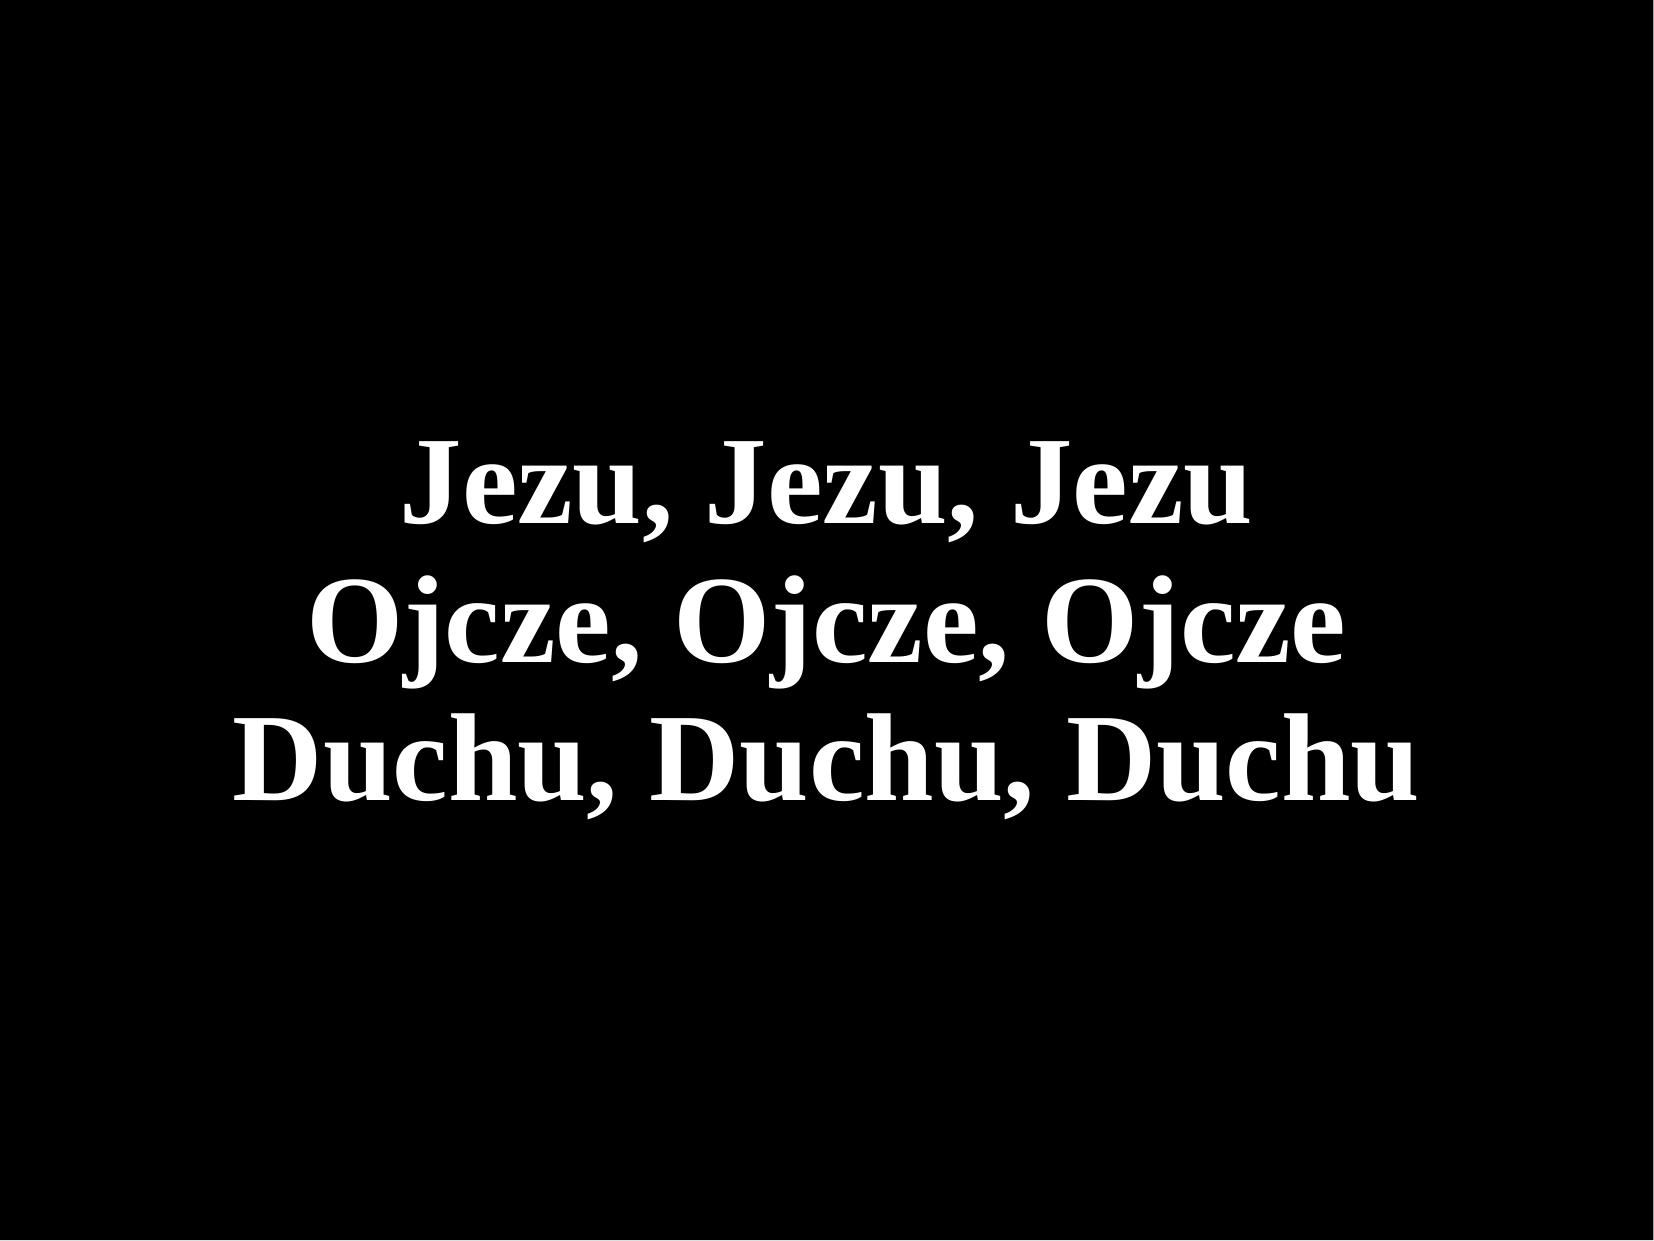

# Jezu, Jezu, Jezu Ojcze, Ojcze, Ojcze Duchu, Duchu, Duchu